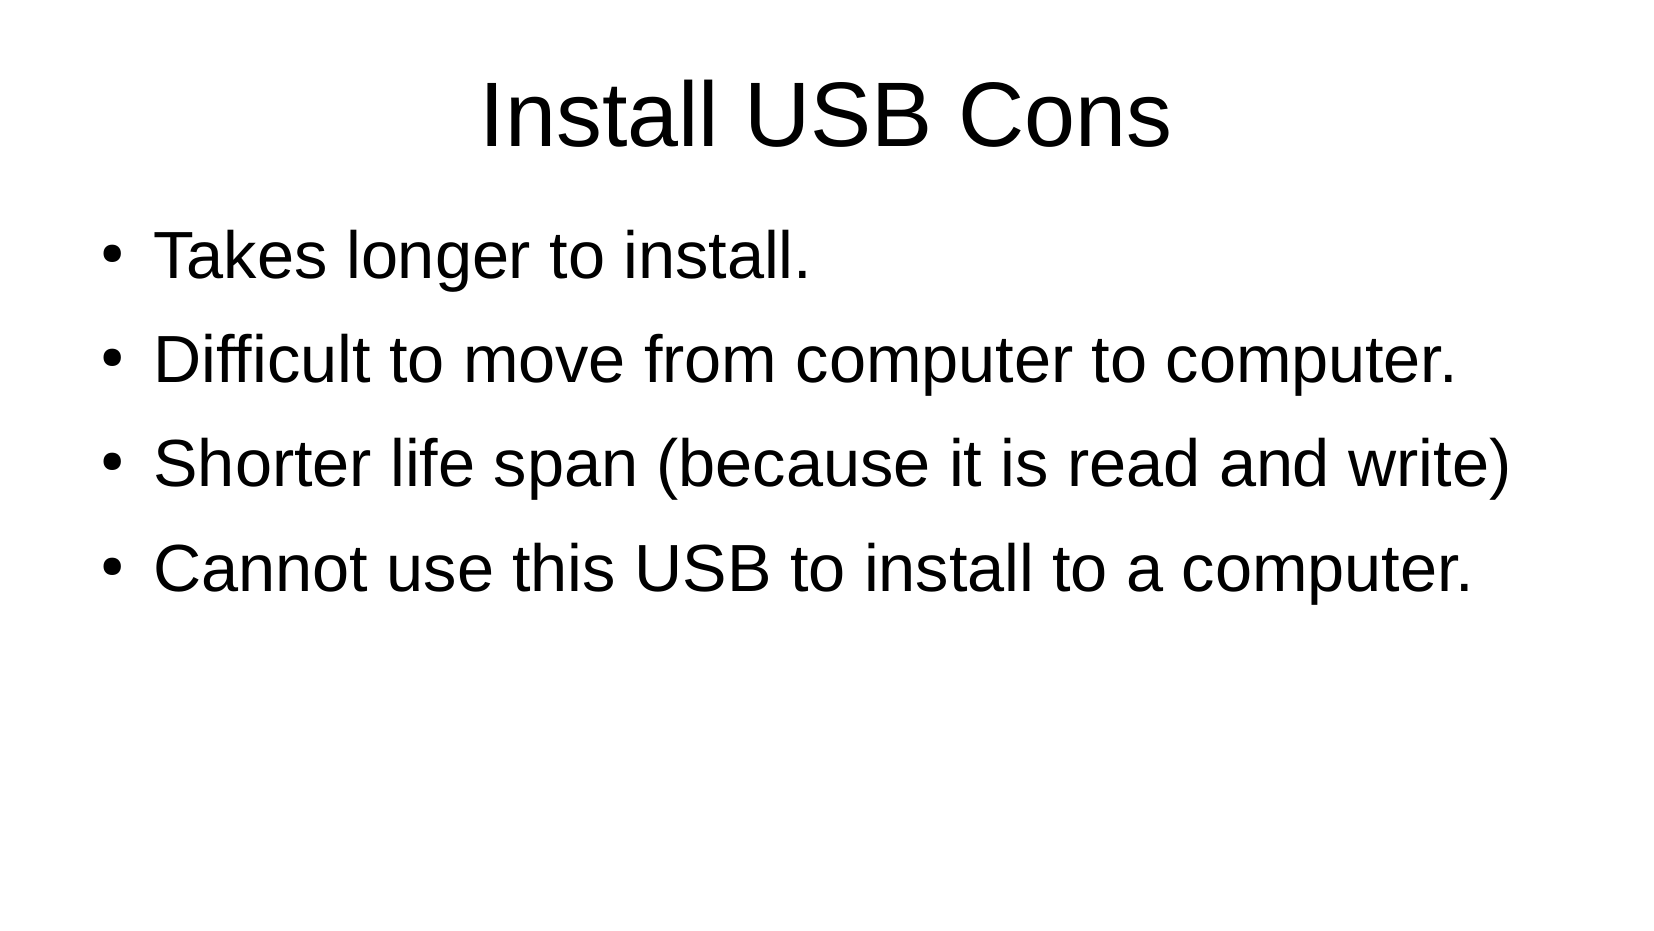

# Install USB Cons
Takes longer to install.
Difficult to move from computer to computer.
Shorter life span (because it is read and write)
Cannot use this USB to install to a computer.